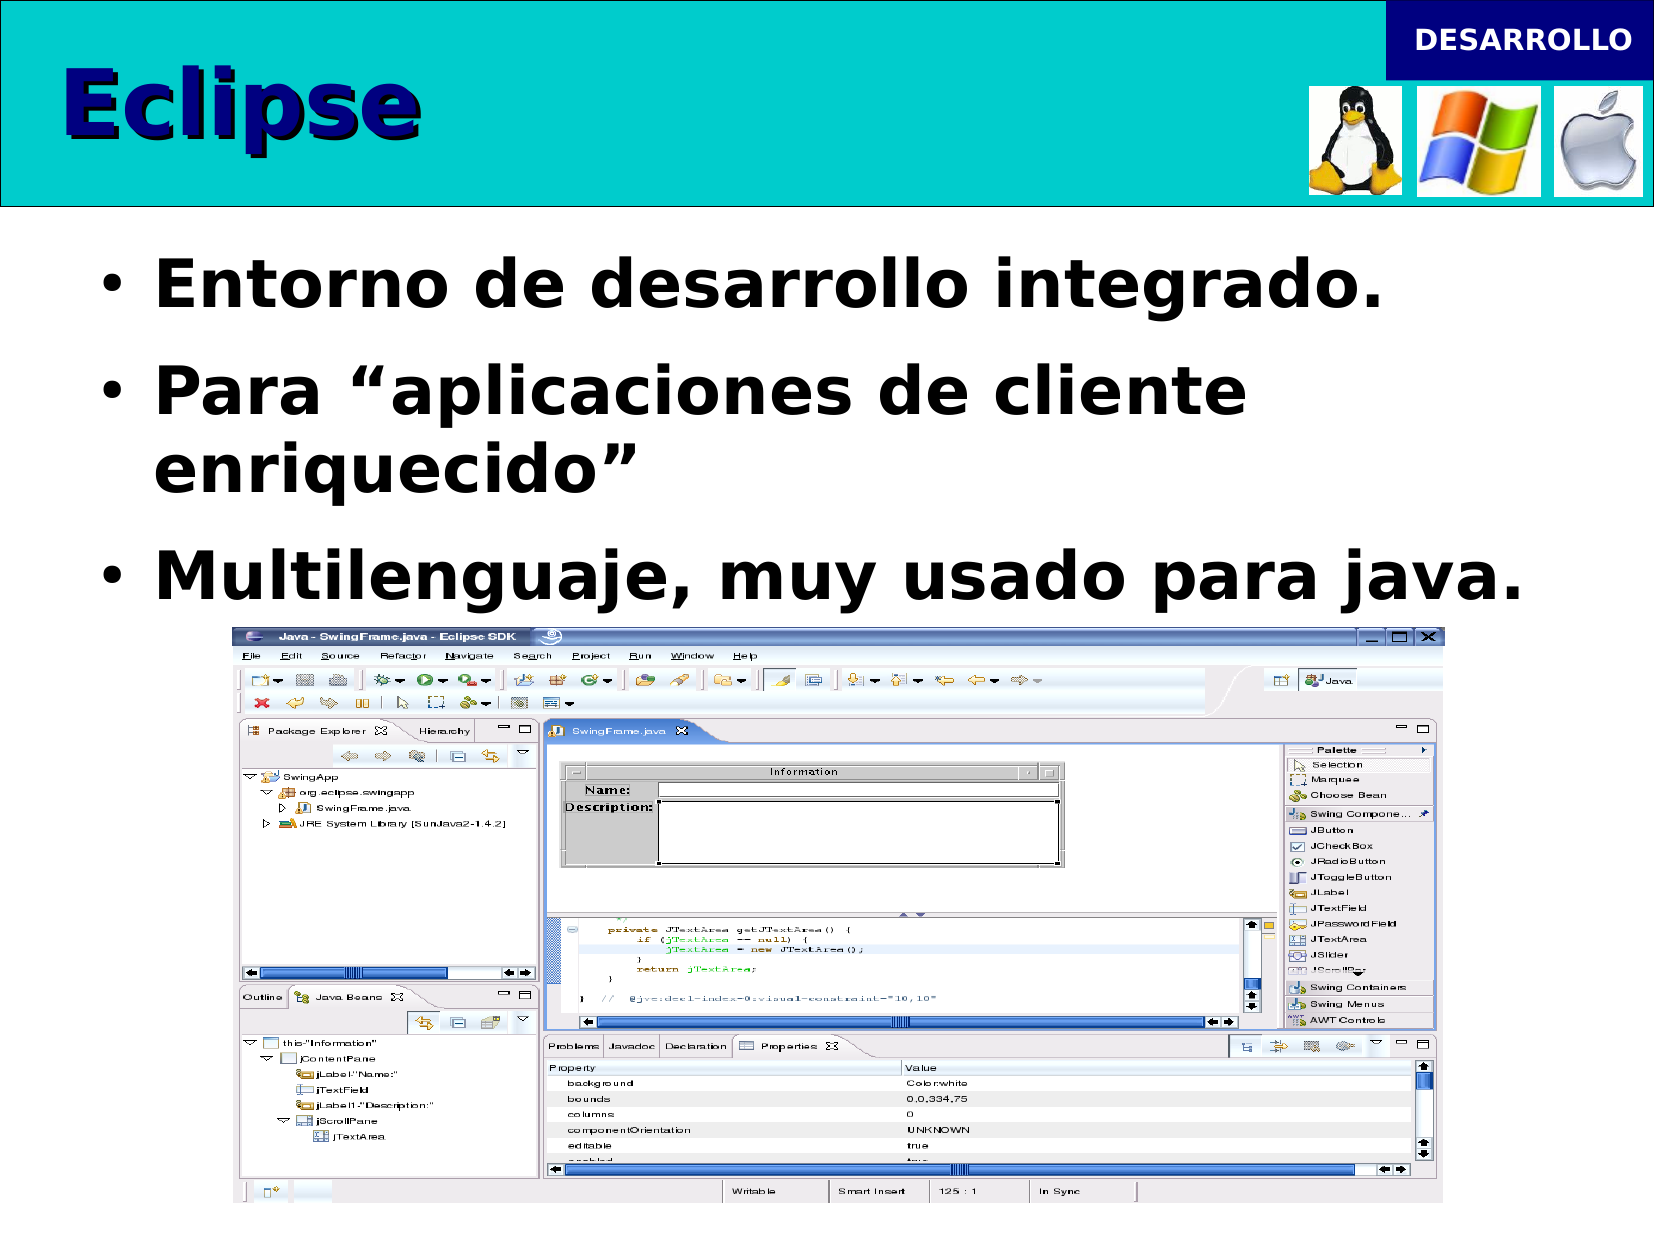

DESARROLLO
# Eclipse
Entorno de desarrollo integrado.
Para “aplicaciones de cliente enriquecido”
Multilenguaje, muy usado para java.